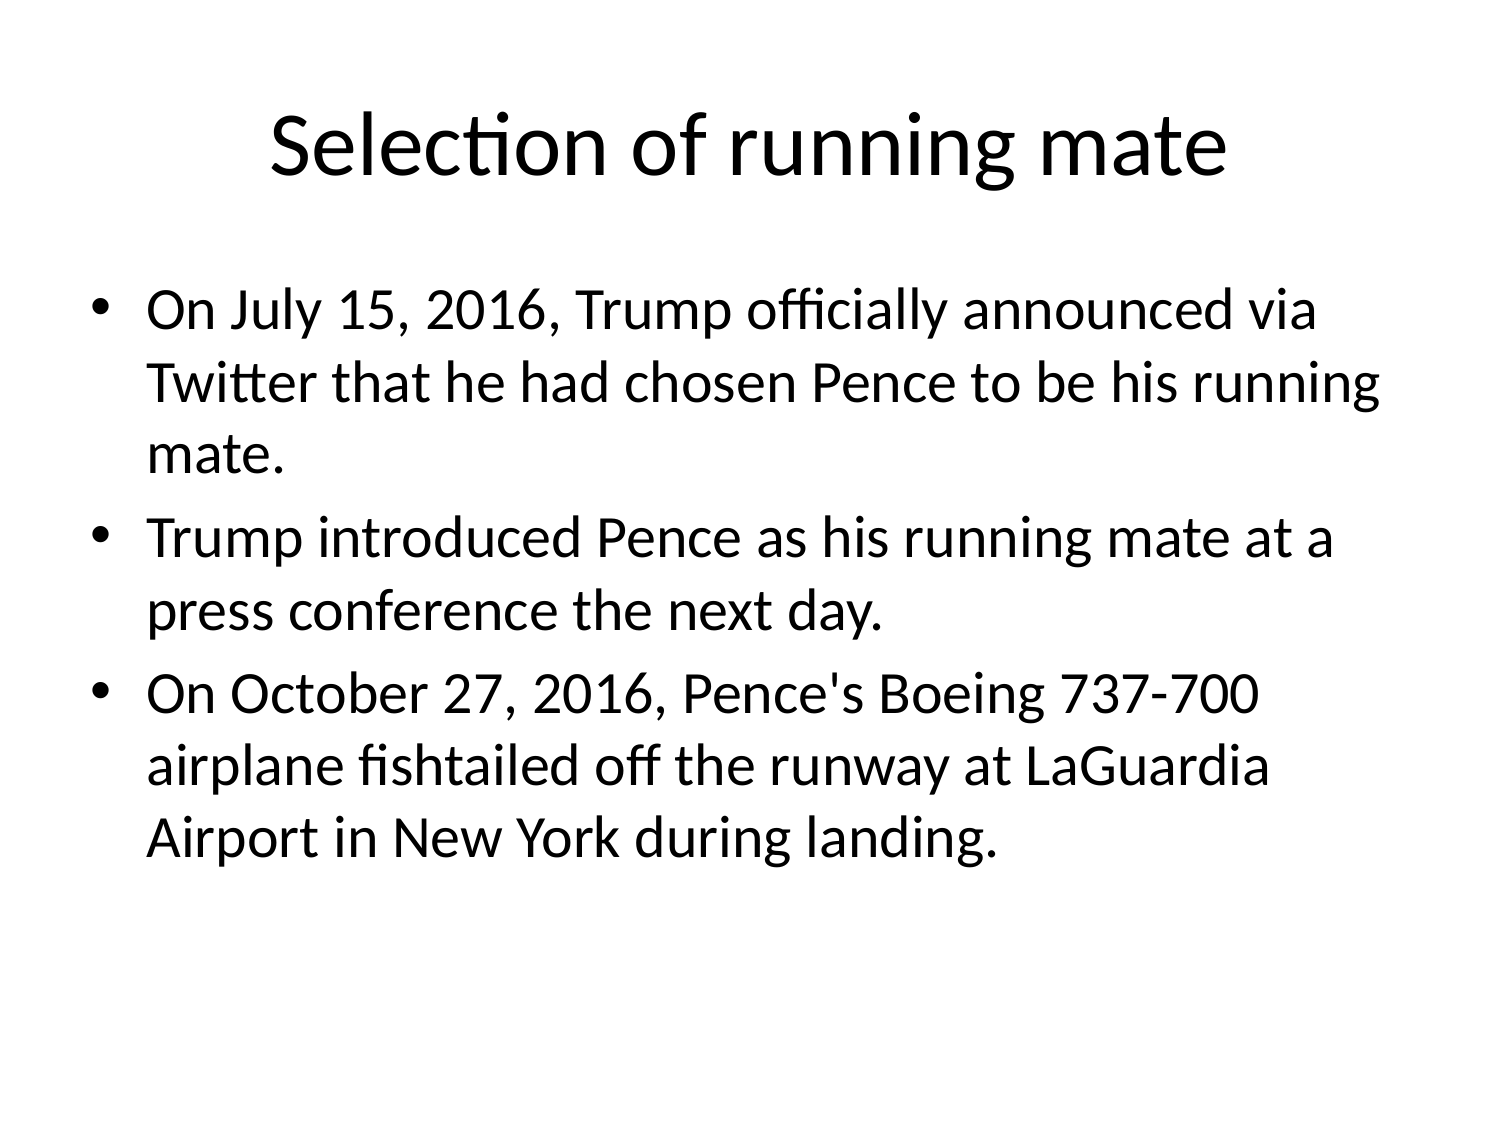

# Selection of running mate
On July 15, 2016, Trump officially announced via Twitter that he had chosen Pence to be his running mate.
Trump introduced Pence as his running mate at a press conference the next day.
On October 27, 2016, Pence's Boeing 737-700 airplane fishtailed off the runway at LaGuardia Airport in New York during landing.